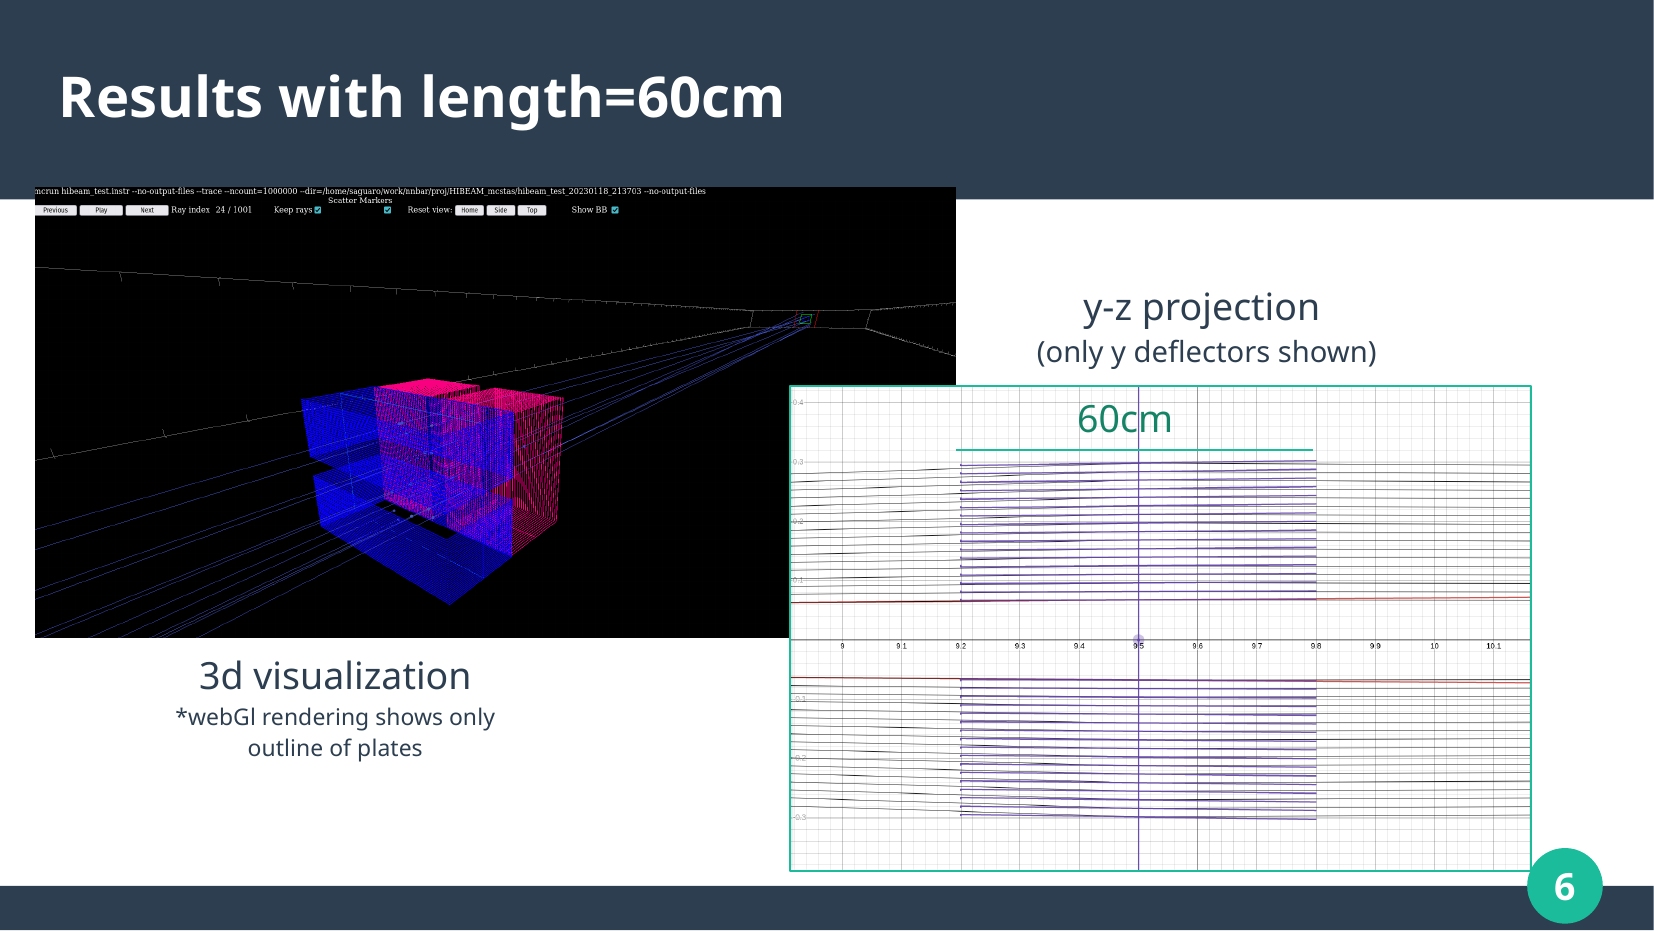

# Results with length=60cm
y-z projection
(only y deflectors shown)
60cm
3d visualization
*webGl rendering shows only outline of plates